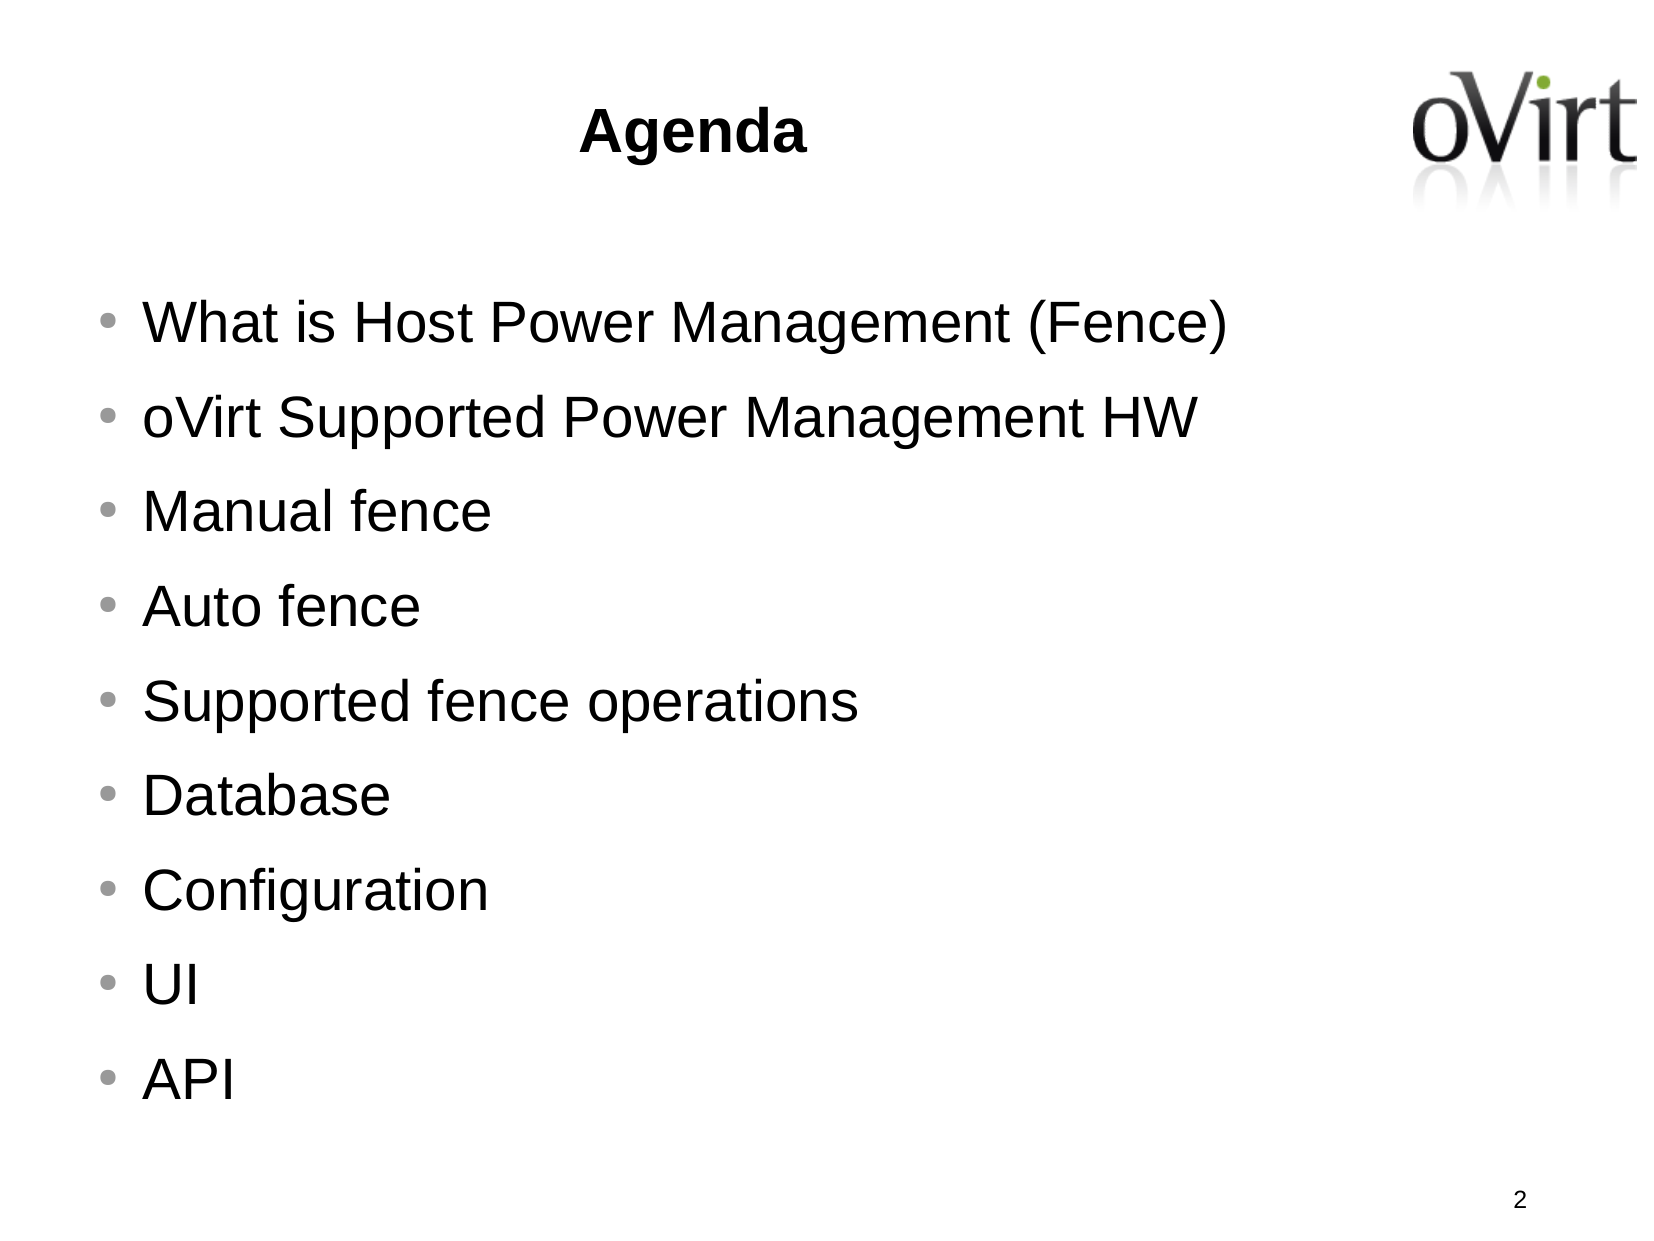

# Agenda
What is Host Power Management (Fence)
oVirt Supported Power Management HW
Manual fence
Auto fence
Supported fence operations
Database
Configuration
UI
API